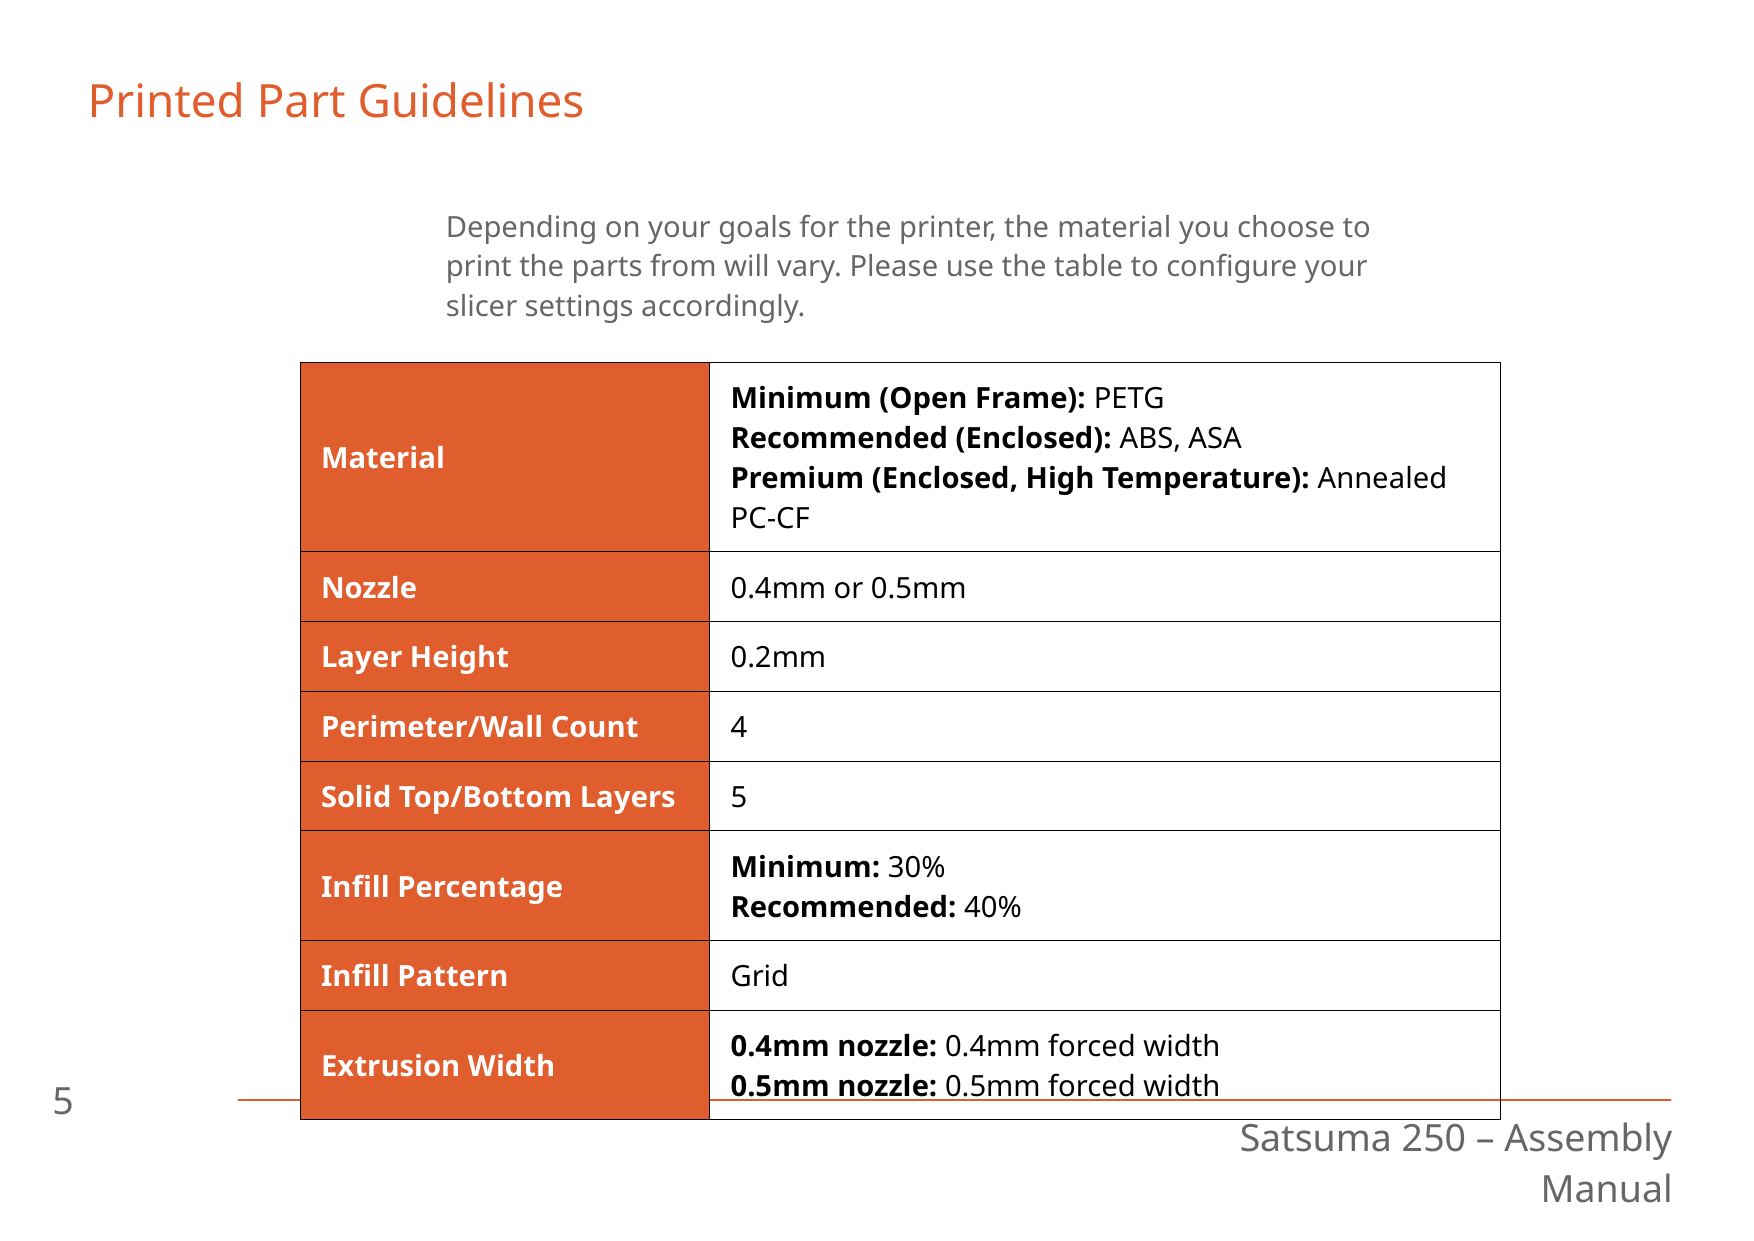

# Printed Part Guidelines
Depending on your goals for the printer, the material you choose to print the parts from will vary. Please use the table to configure your slicer settings accordingly.
| Material | Minimum (Open Frame): PETG Recommended (Enclosed): ABS, ASA Premium (Enclosed, High Temperature): Annealed PC-CF |
| --- | --- |
| Nozzle | 0.4mm or 0.5mm |
| Layer Height | 0.2mm |
| Perimeter/Wall Count | 4 |
| Solid Top/Bottom Layers | 5 |
| Infill Percentage | Minimum: 30% Recommended: 40% |
| Infill Pattern | Grid |
| Extrusion Width | 0.4mm nozzle: 0.4mm forced width 0.5mm nozzle: 0.5mm forced width |